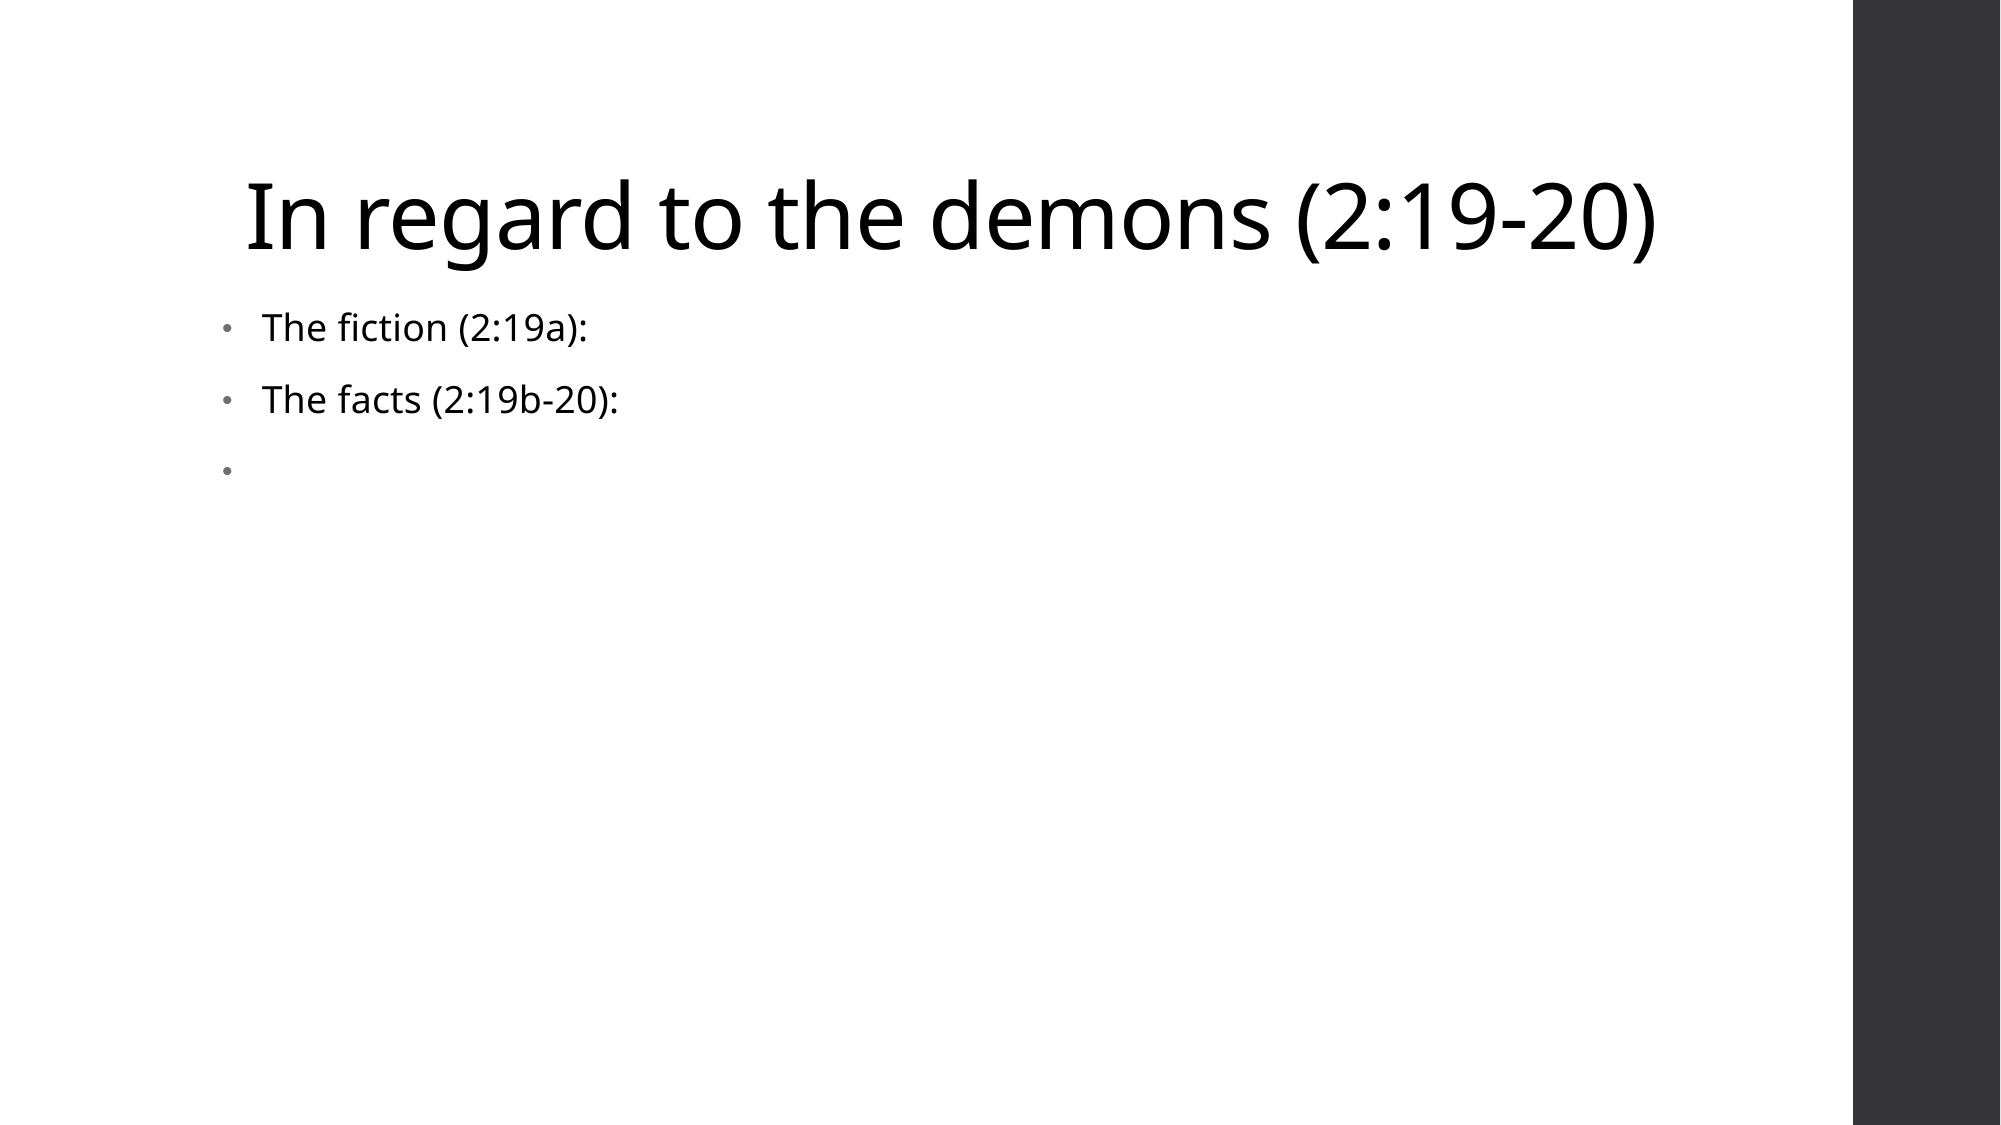

# In regard to the demons (2:19-20)
 The fiction (2:19a):
 The facts (2:19b-20):